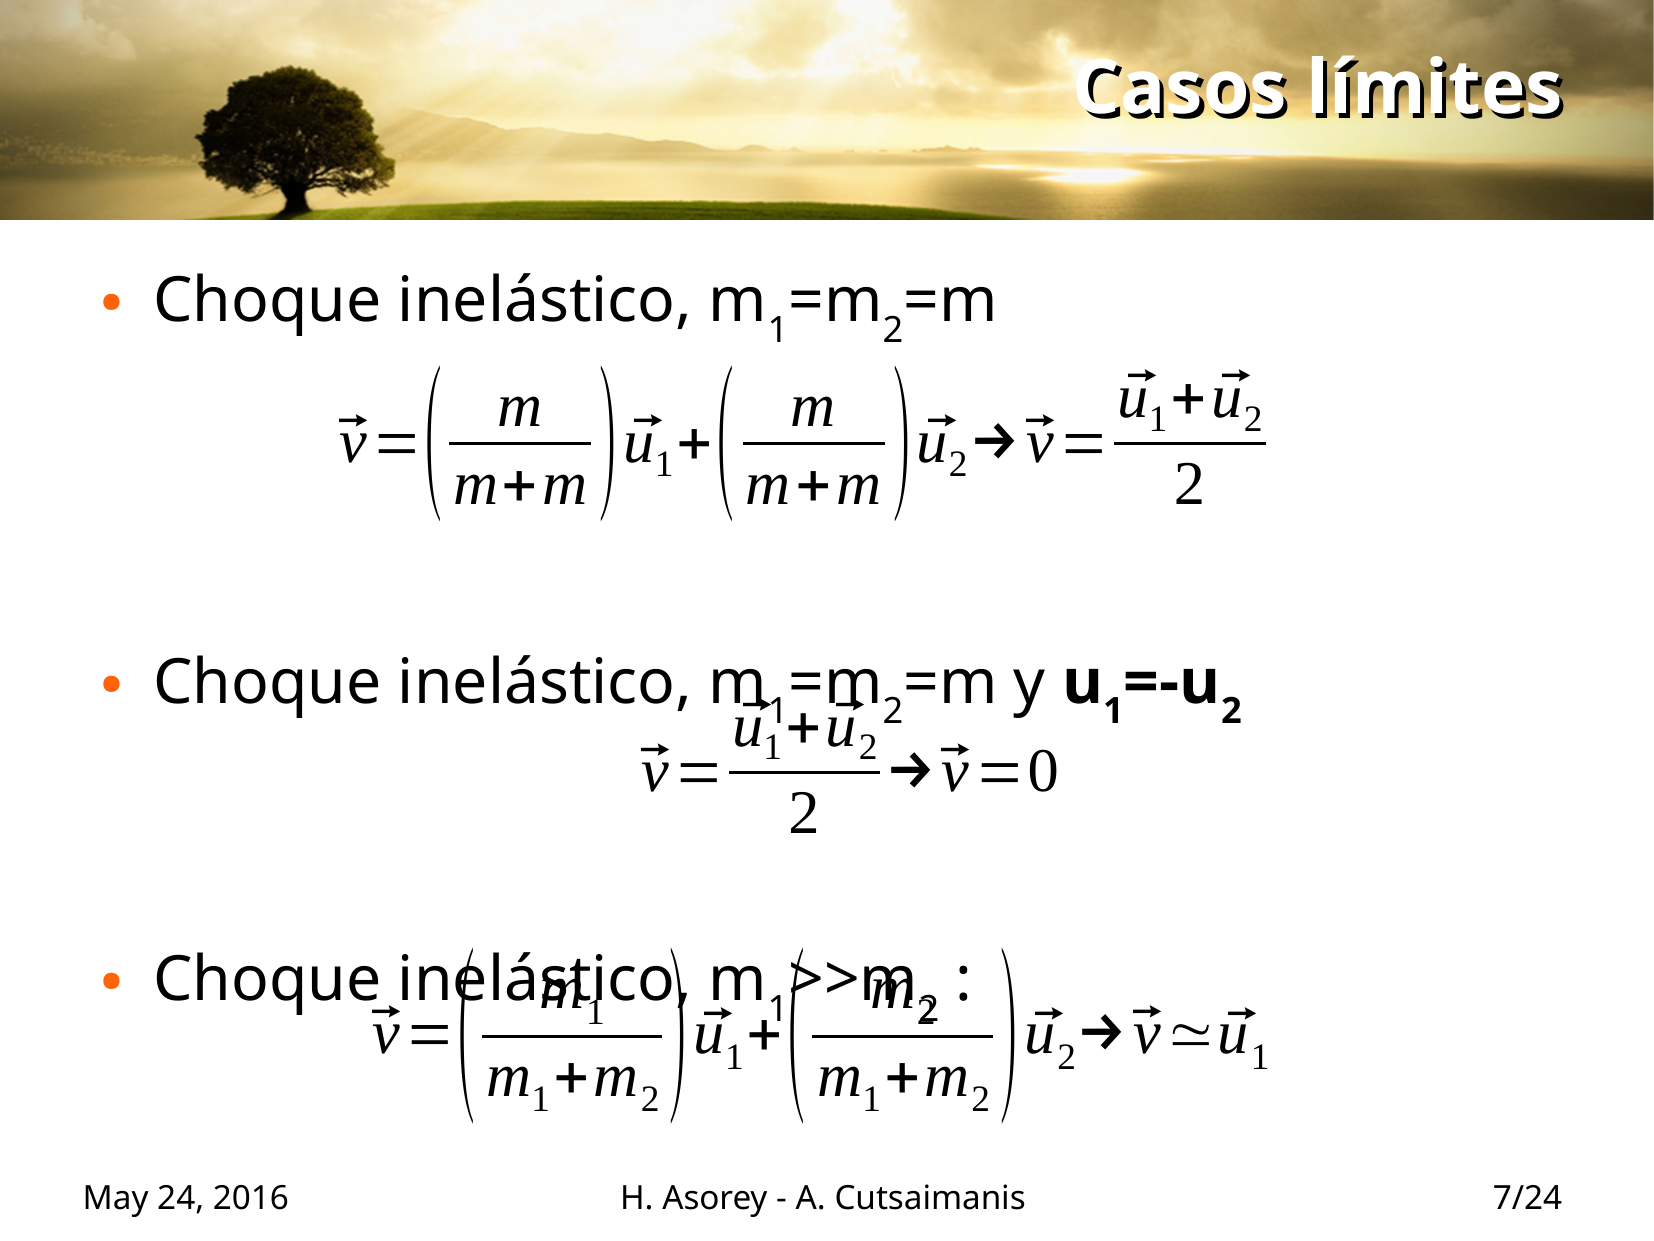

# Casos límites
Choque inelástico, m1=m2=m
Choque inelástico, m1=m2=m y u1=-u2
Choque inelástico, m1>>m2 :
May 24, 2016
H. Asorey - A. Cutsaimanis
7